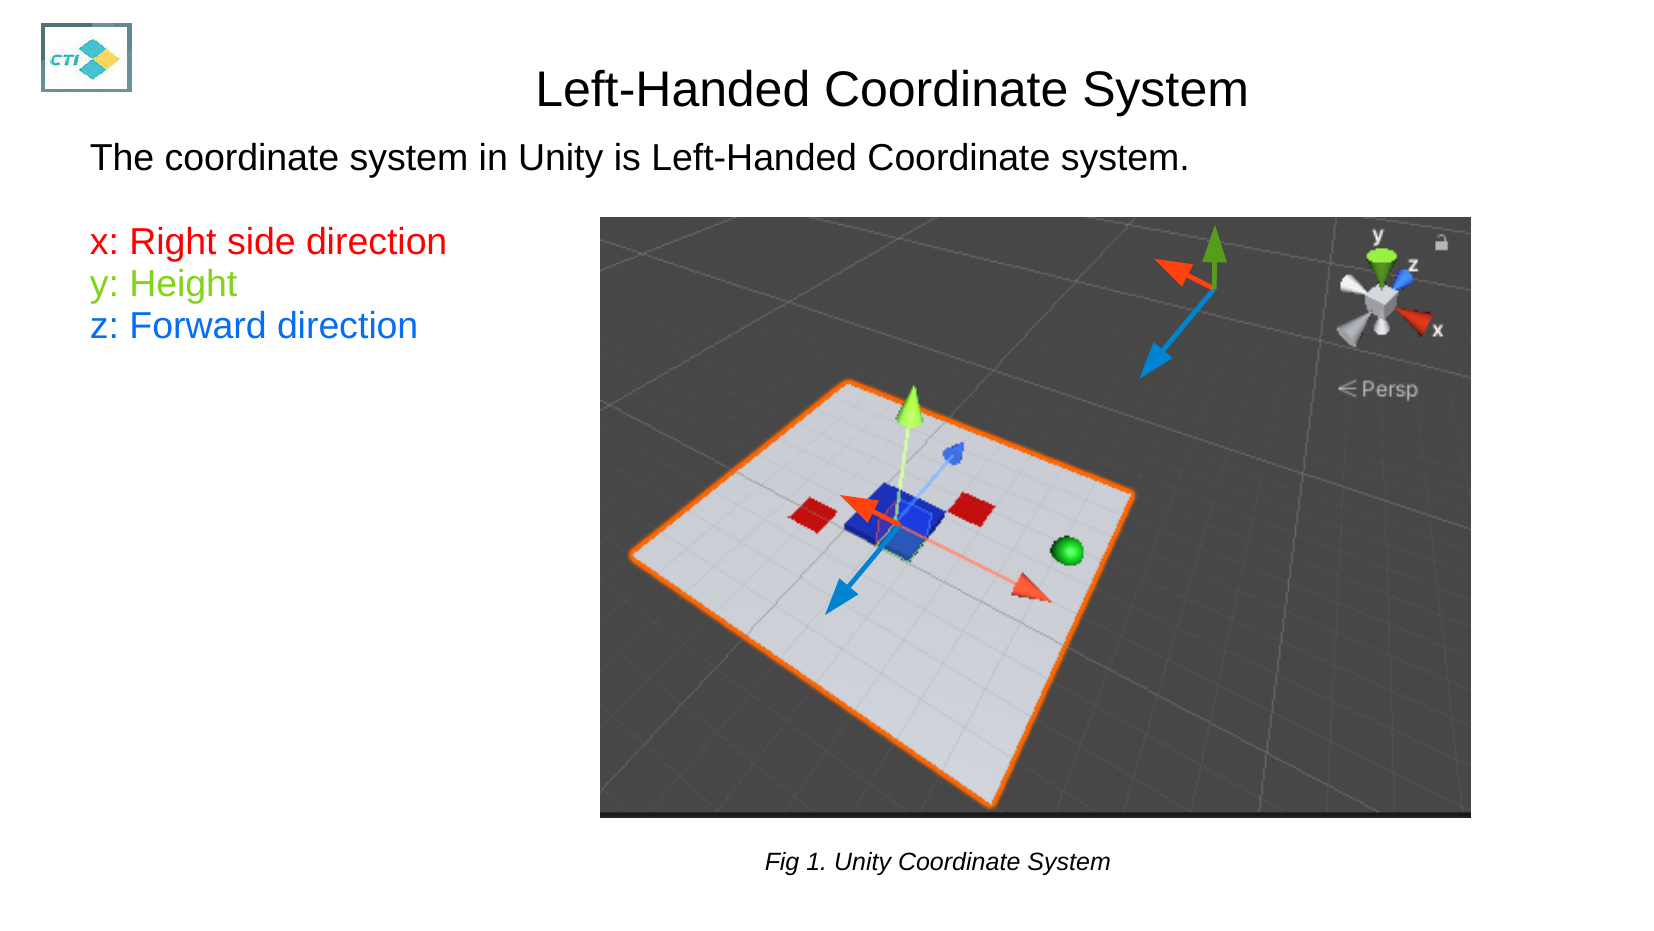

Left-Handed Coordinate System
The coordinate system in Unity is Left-Handed Coordinate system.
x: Right side direction
y: Height
z: Forward direction
Fig 1. Unity Coordinate System